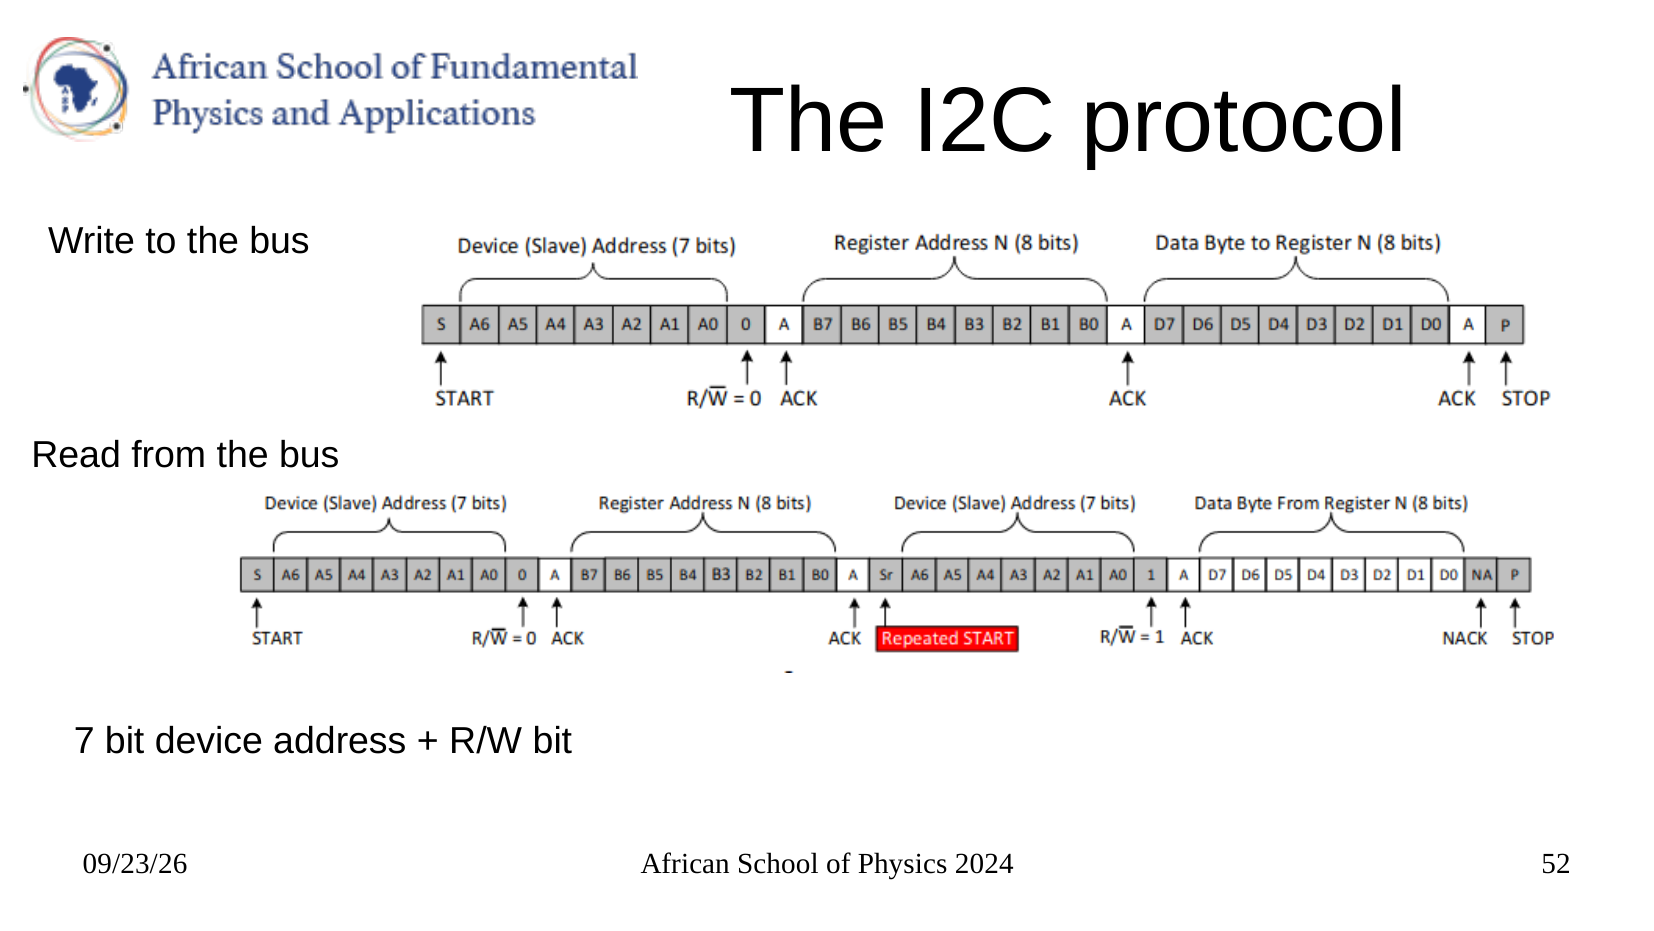

# The I2C protocol
Write to the bus
Read from the bus
7 bit device address + R/W bit
African School of Physics 2024
52